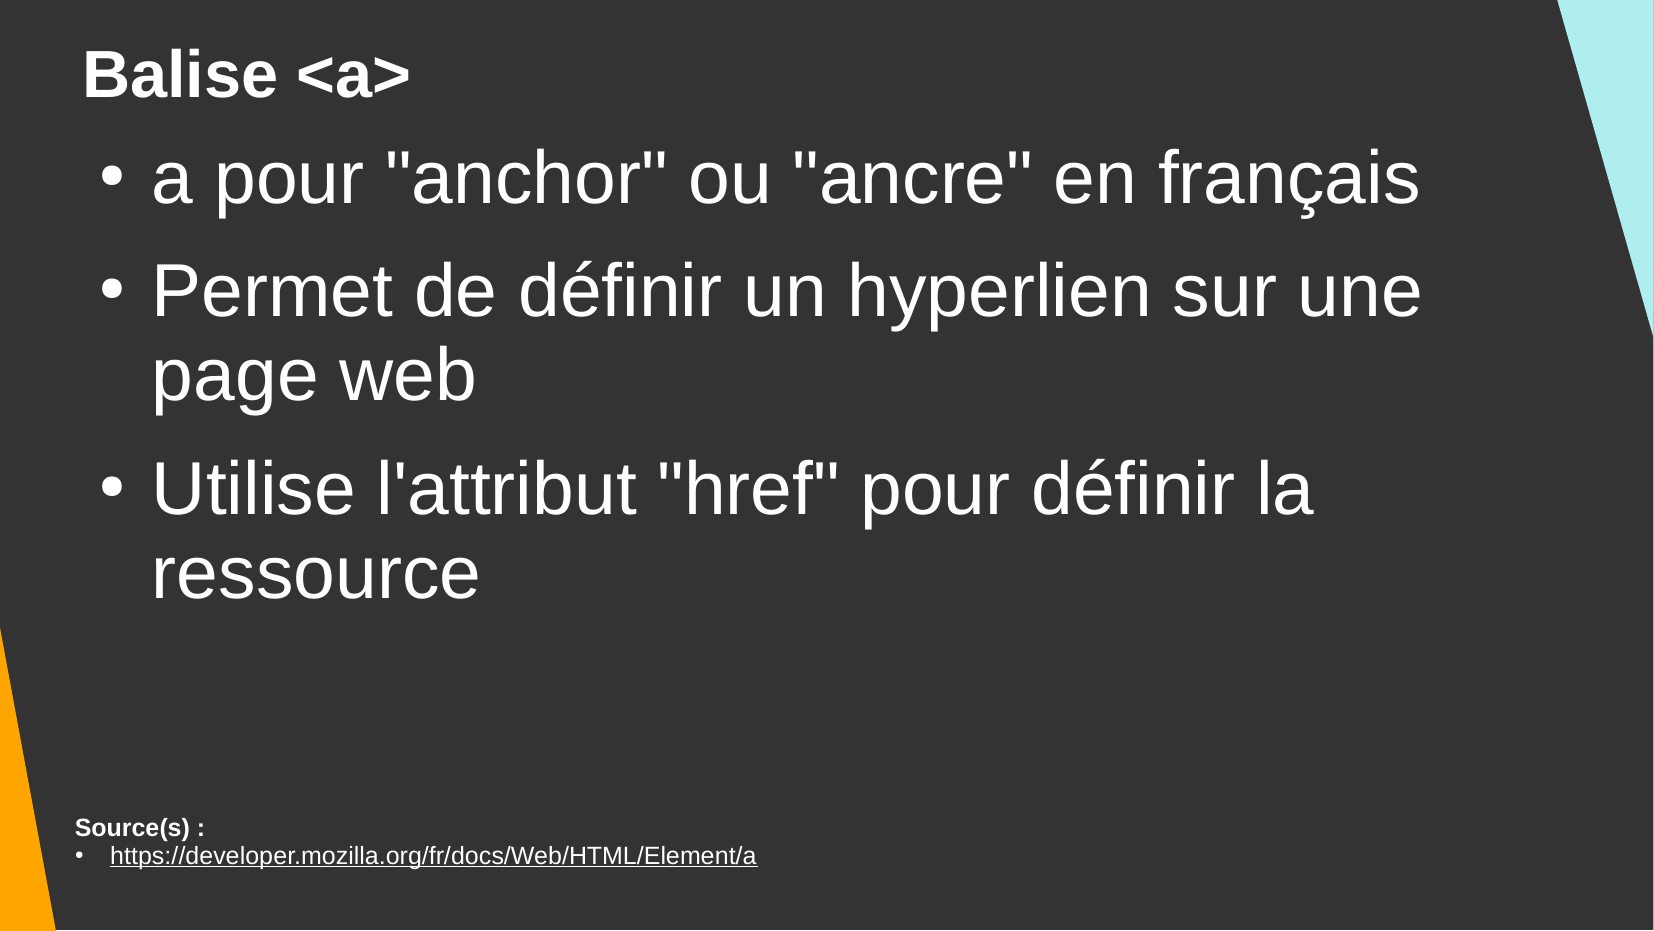

# Balise <a>
a pour "anchor" ou "ancre" en français
Permet de définir un hyperlien sur une page web
Utilise l'attribut "href" pour définir la ressource
Source(s) :
https://developer.mozilla.org/fr/docs/Web/HTML/Element/a